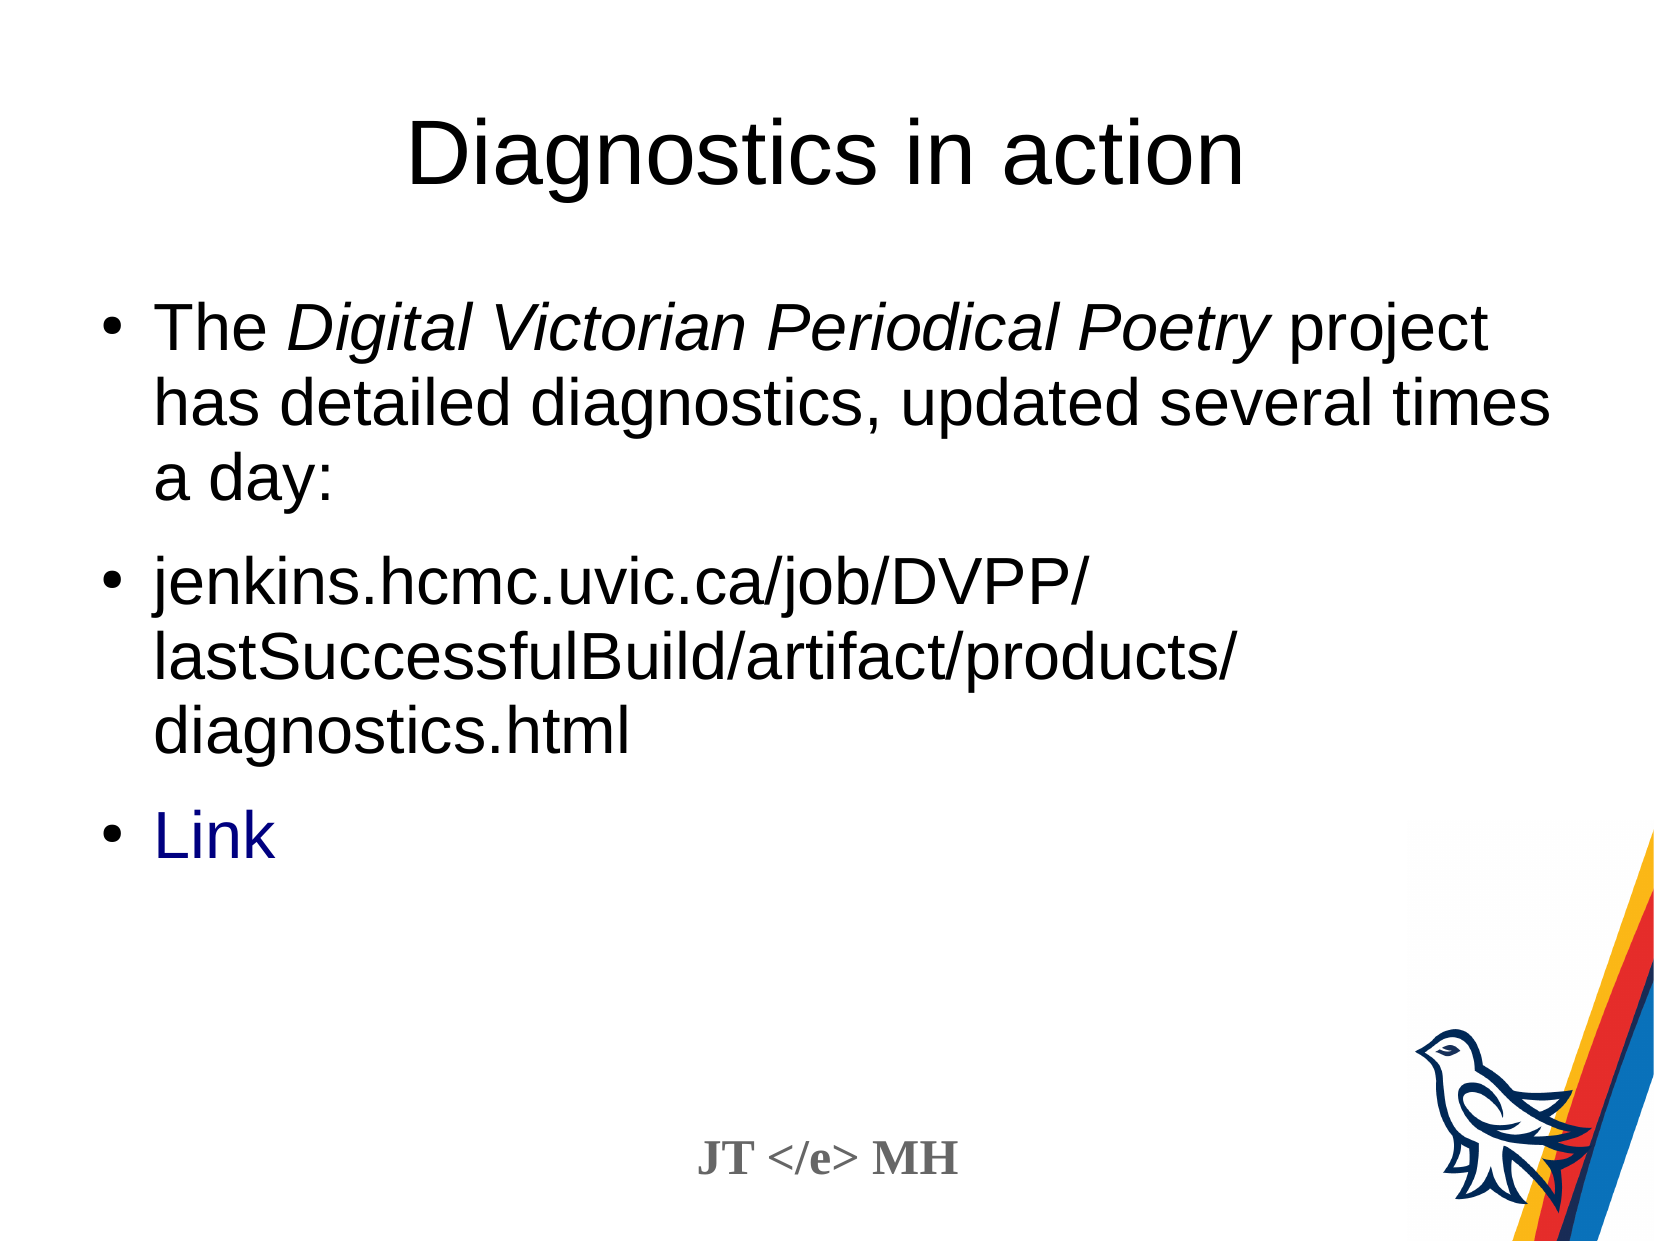

# Diagnostics in action
The Digital Victorian Periodical Poetry project has detailed diagnostics, updated several times a day:
jenkins.hcmc.uvic.ca/job/DVPP/lastSuccessfulBuild/artifact/products/diagnostics.html
Link
JT </e> MH